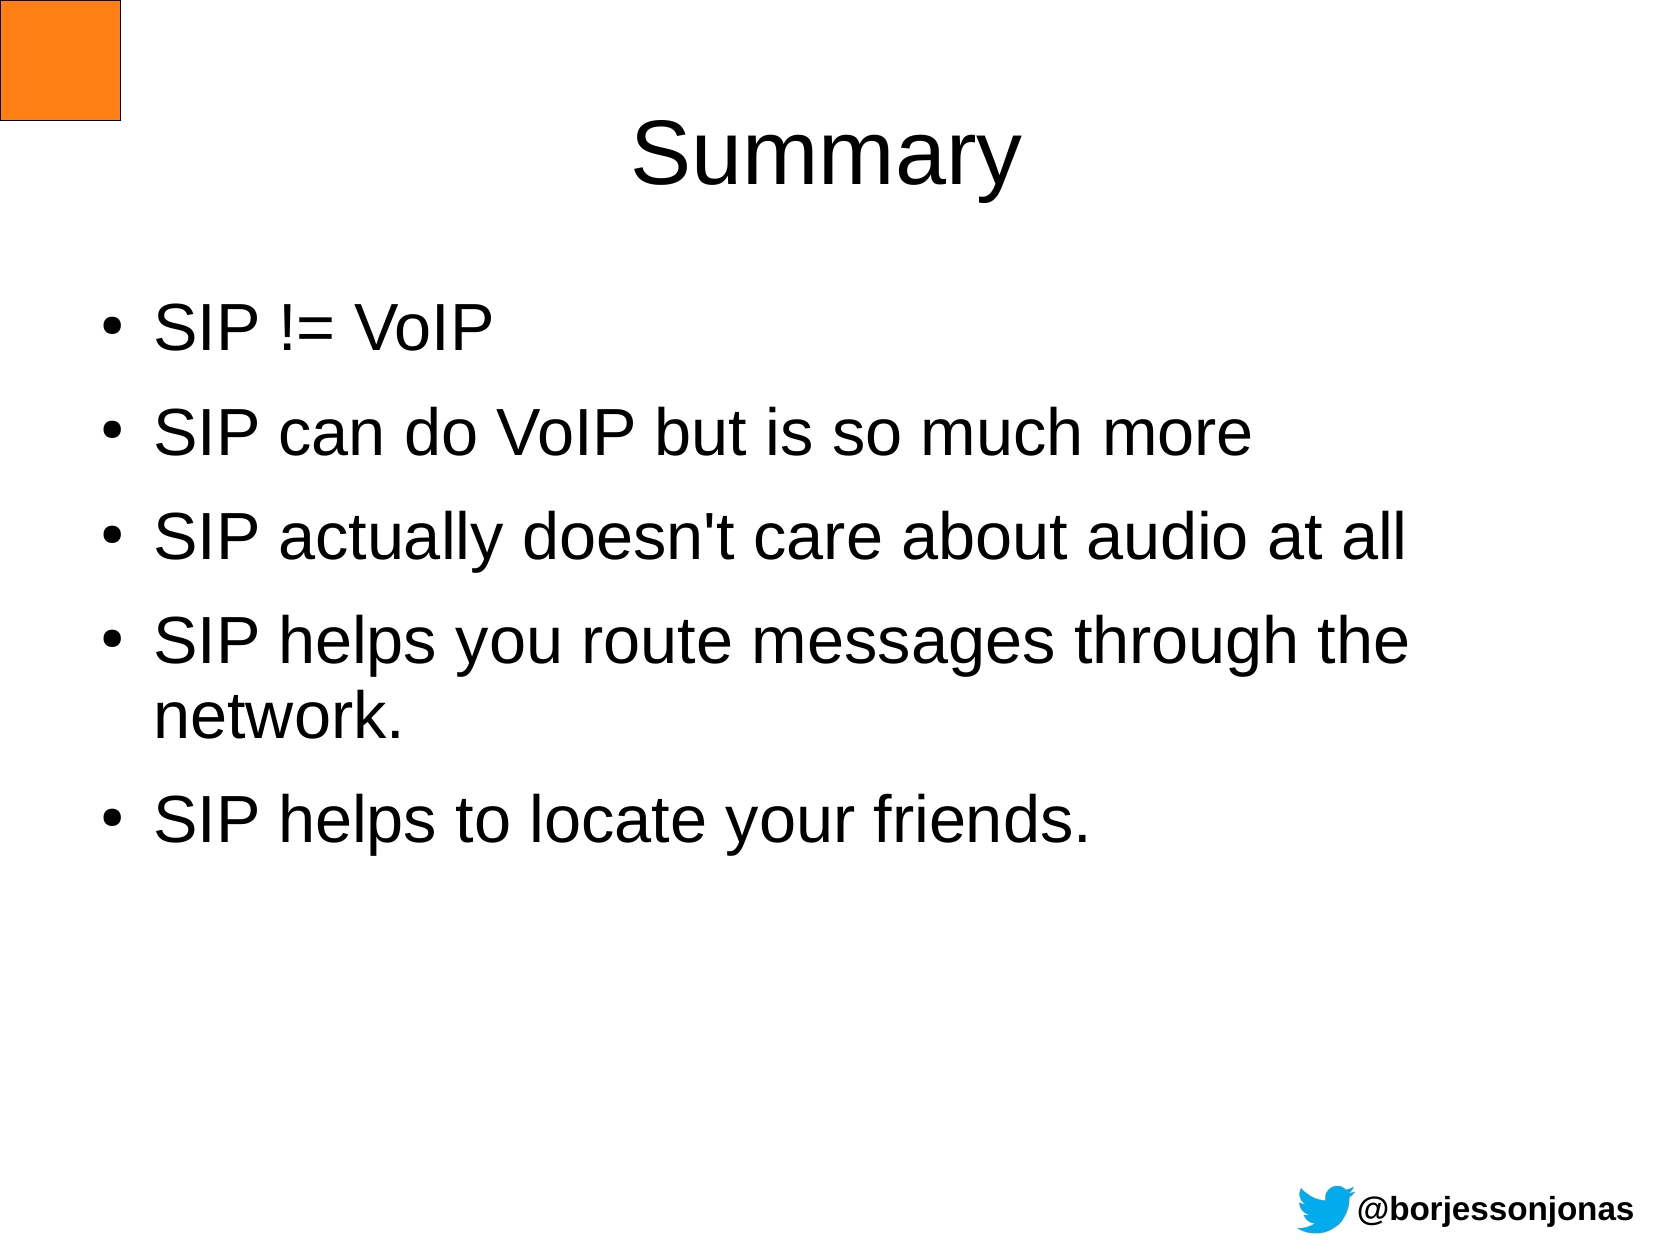

# Summary
SIP != VoIP
SIP can do VoIP but is so much more
SIP actually doesn't care about audio at all
SIP helps you route messages through the network.
SIP helps to locate your friends.